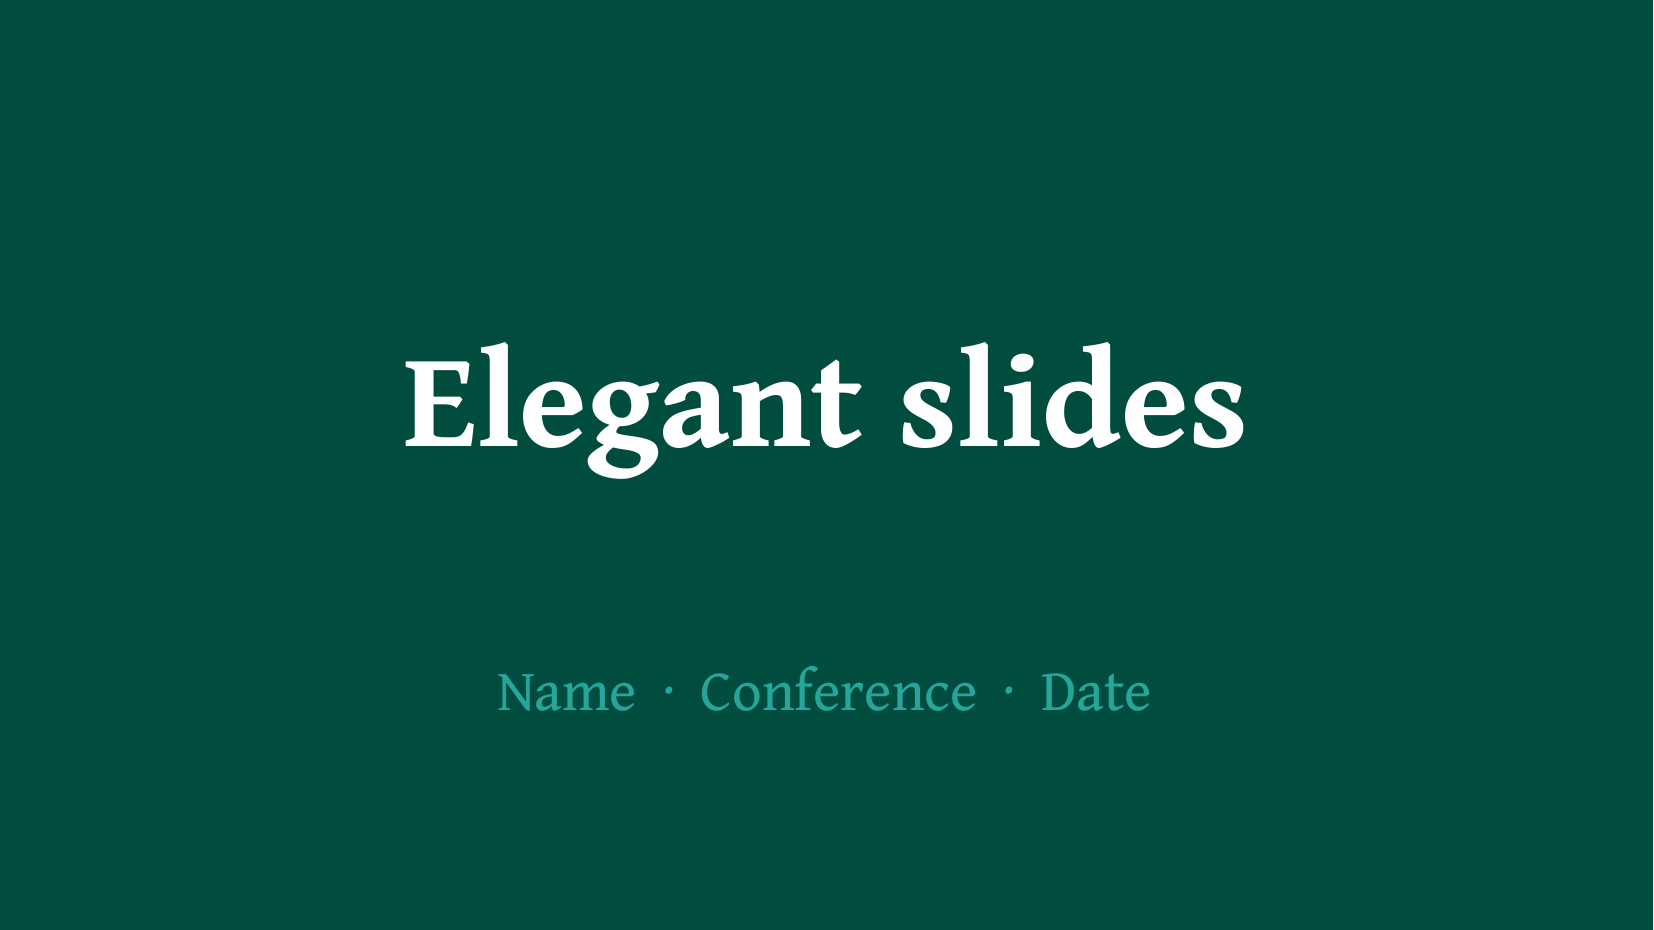

# Elegant slides
Name · Conference · Date